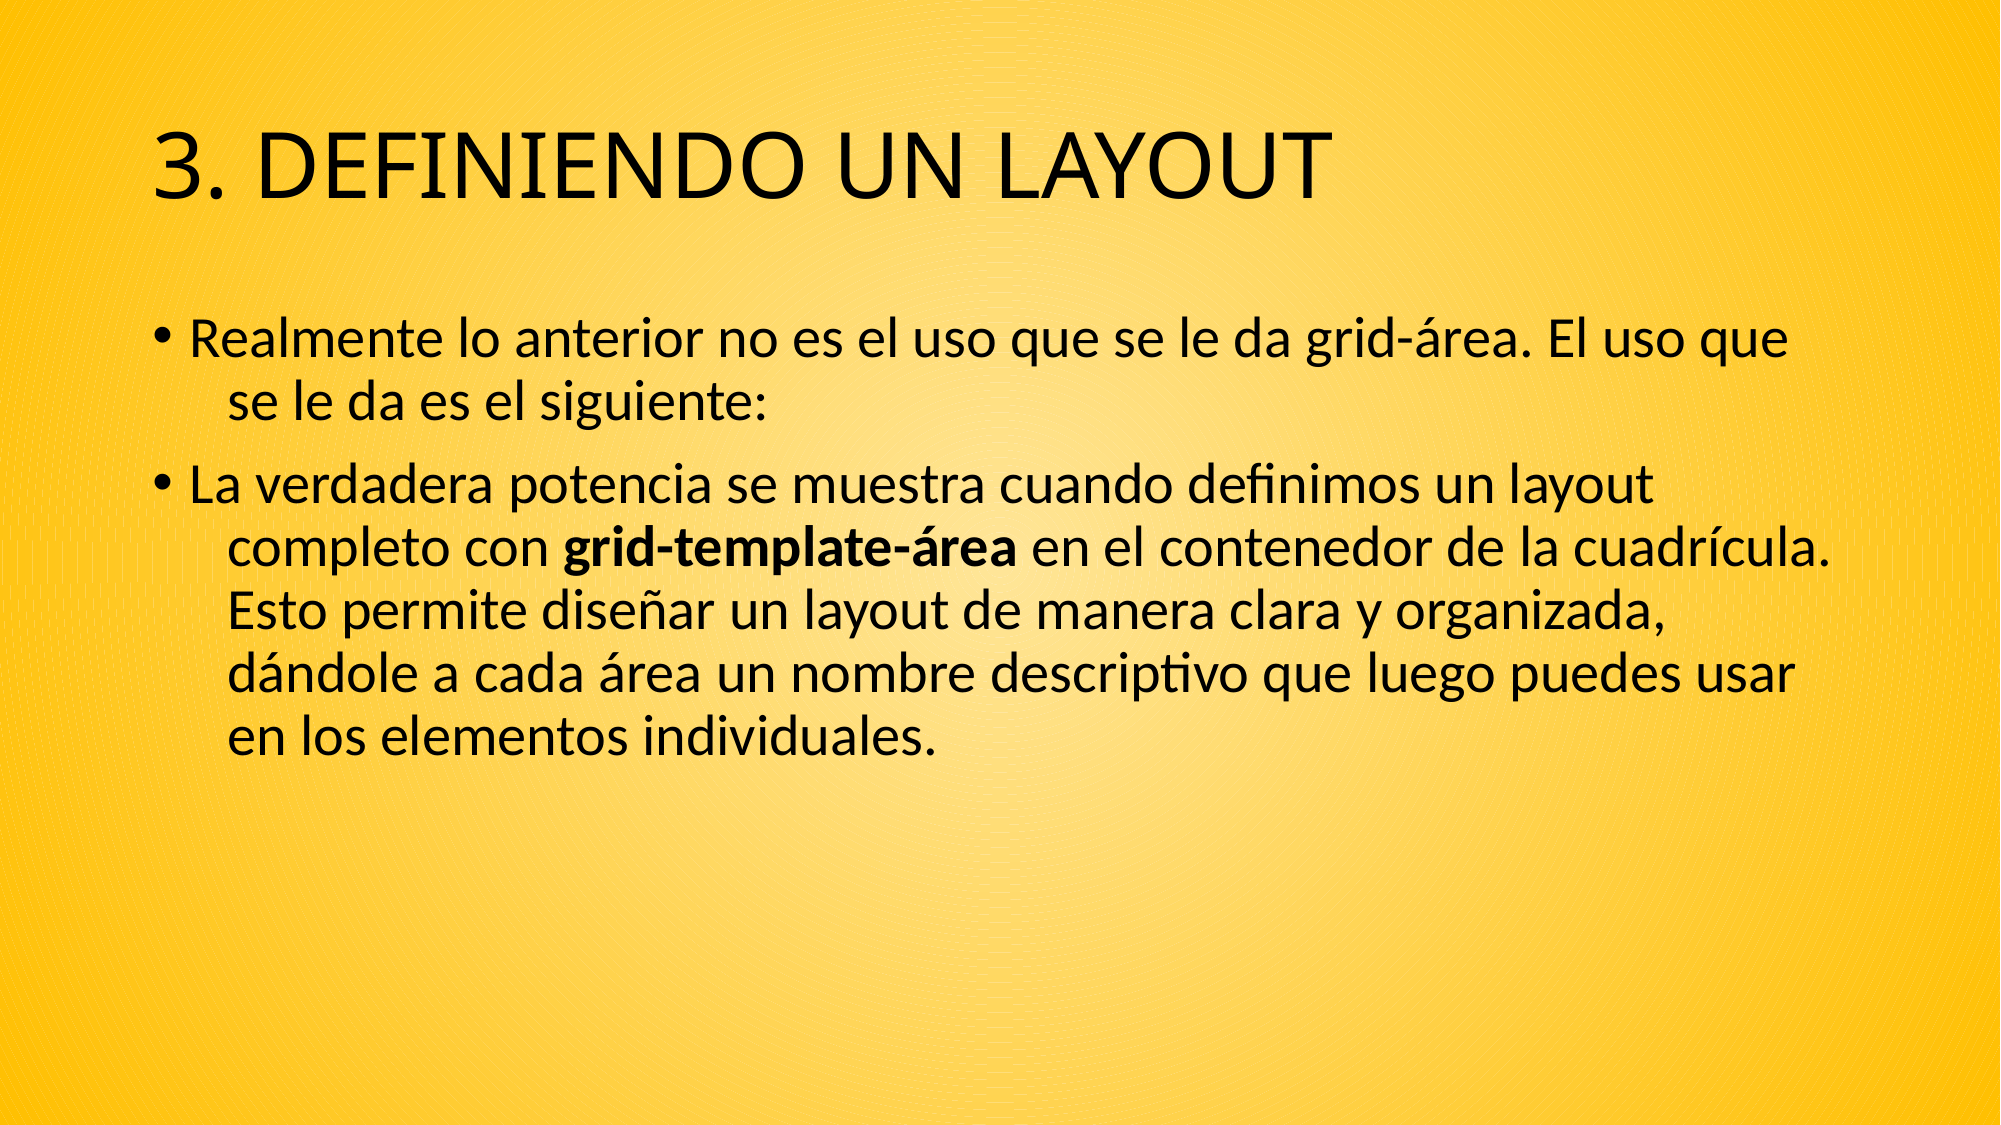

# 3. DEFINIENDO UN LAYOUT
Realmente lo anterior no es el uso que se le da grid-área. El uso que se le da es el siguiente:
La verdadera potencia se muestra cuando definimos un layout completo con grid-template-área en el contenedor de la cuadrícula. Esto permite diseñar un layout de manera clara y organizada, dándole a cada área un nombre descriptivo que luego puedes usar en los elementos individuales.